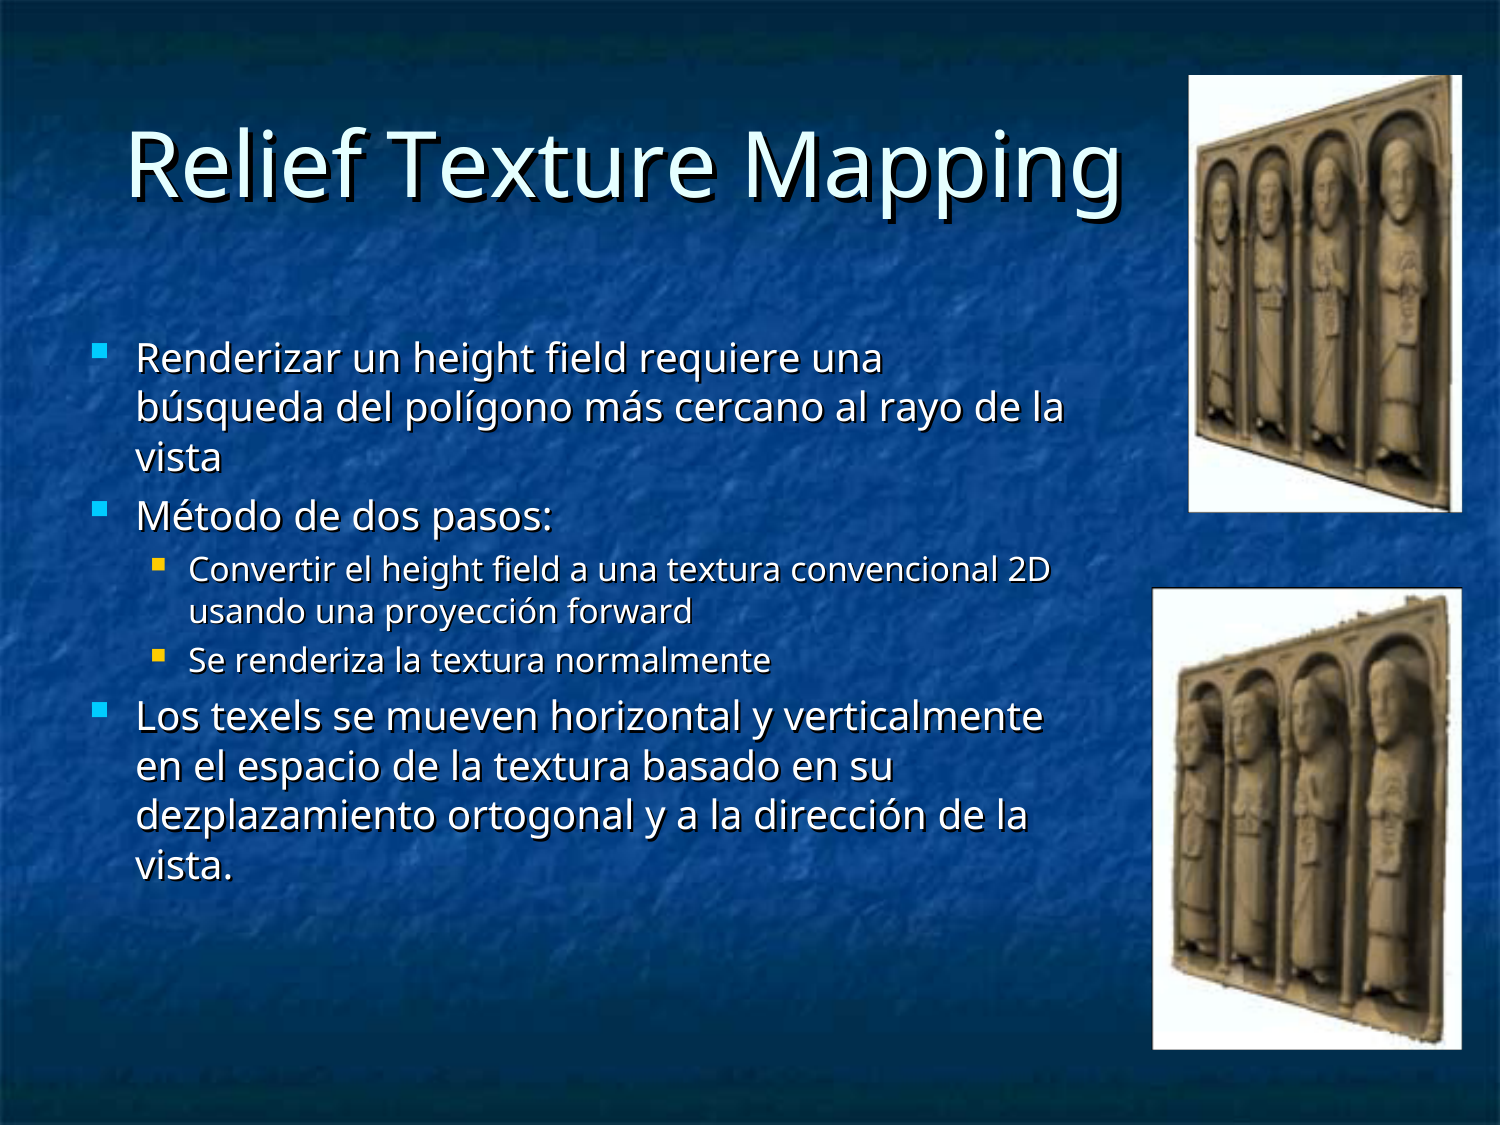

# Relief Texture Mapping
Renderizar un height field requiere una búsqueda del polígono más cercano al rayo de la vista
Método de dos pasos:
Convertir el height field a una textura convencional 2D usando una proyección forward
Se renderiza la textura normalmente
Los texels se mueven horizontal y verticalmente en el espacio de la textura basado en su dezplazamiento ortogonal y a la dirección de la vista.